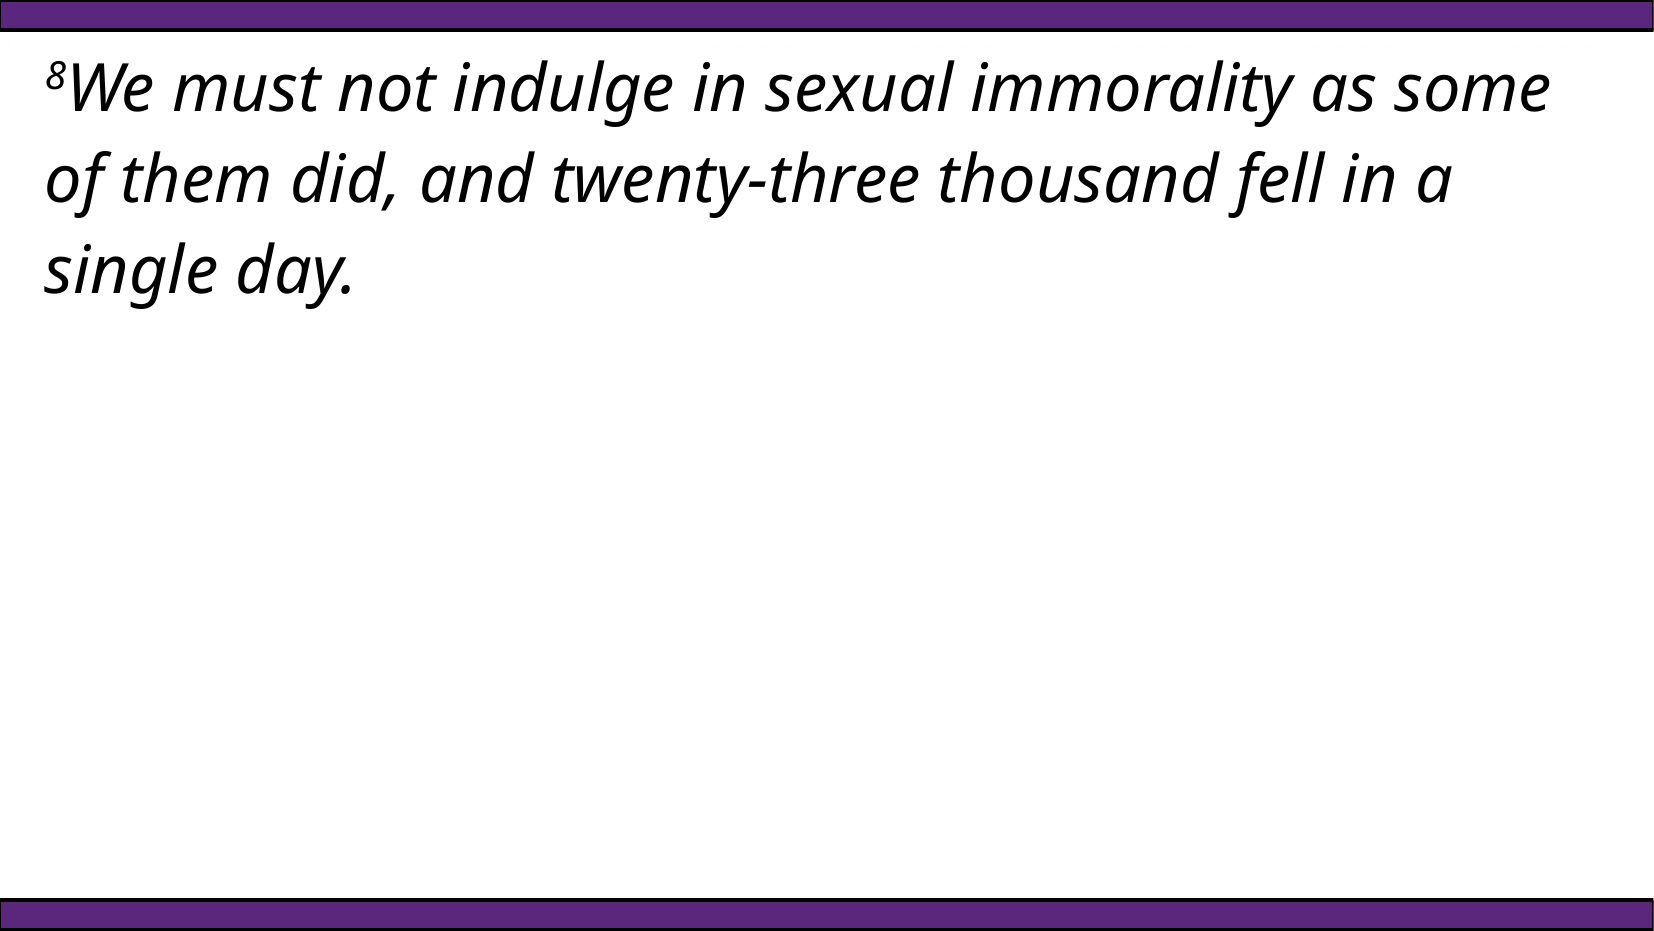

8We must not indulge in sexual immorality as some of them did, and twenty-three thousand fell in a single day.